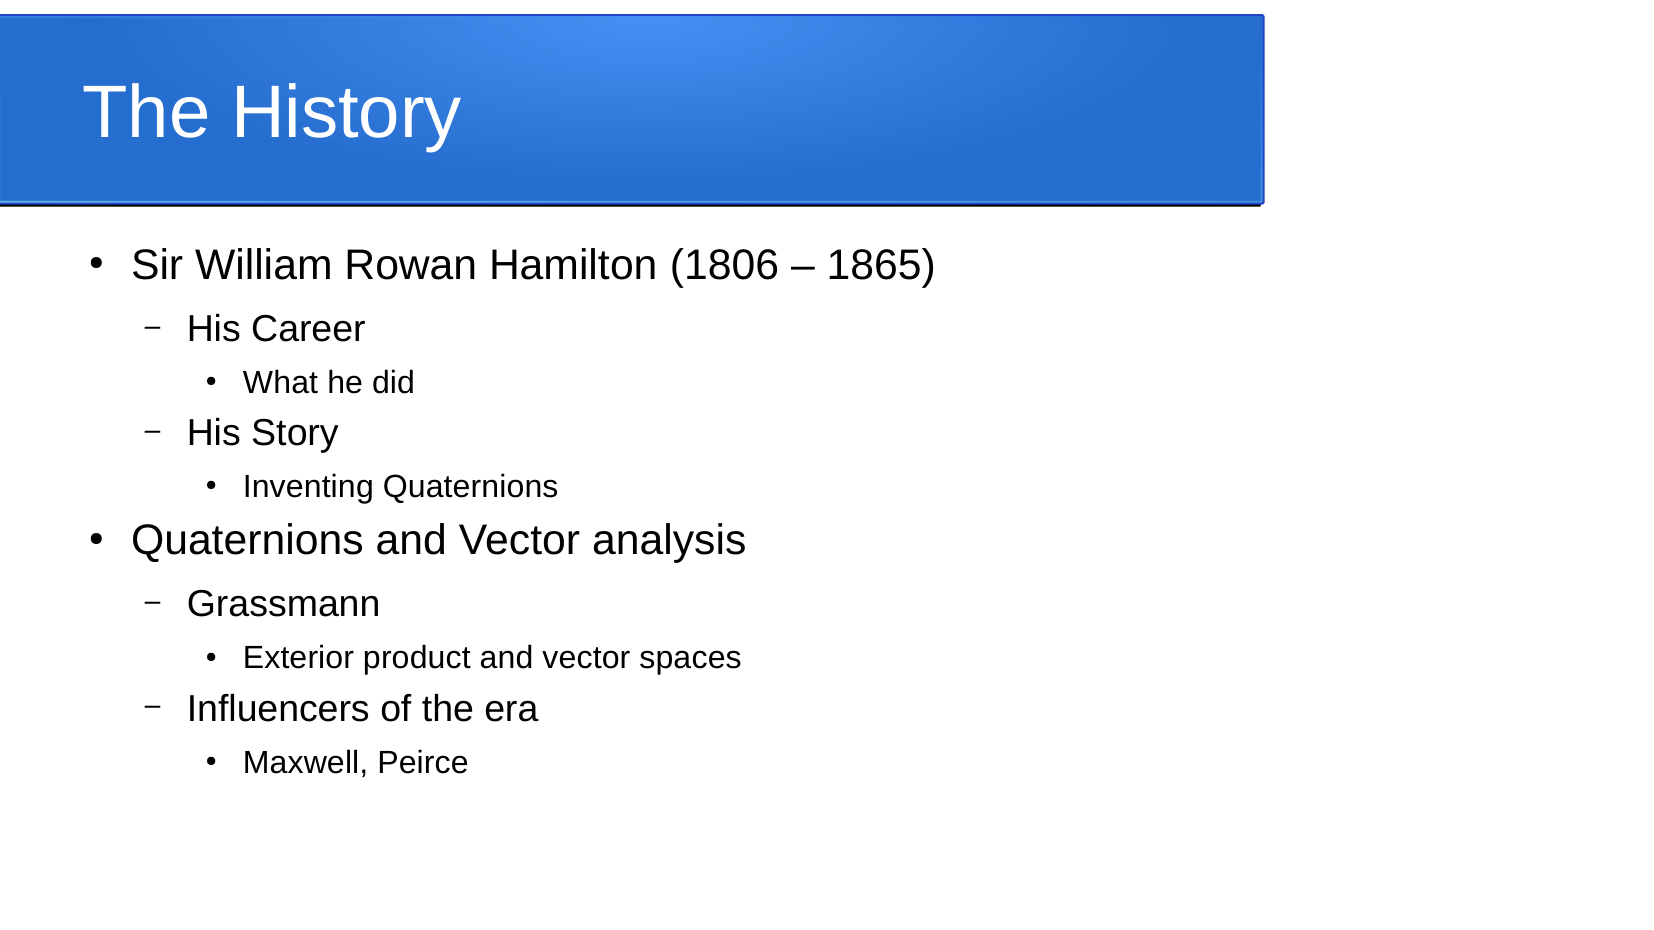

# The History
Sir William Rowan Hamilton (1806 – 1865)
His Career
What he did
His Story
Inventing Quaternions
Quaternions and Vector analysis
Grassmann
Exterior product and vector spaces
Influencers of the era
Maxwell, Peirce